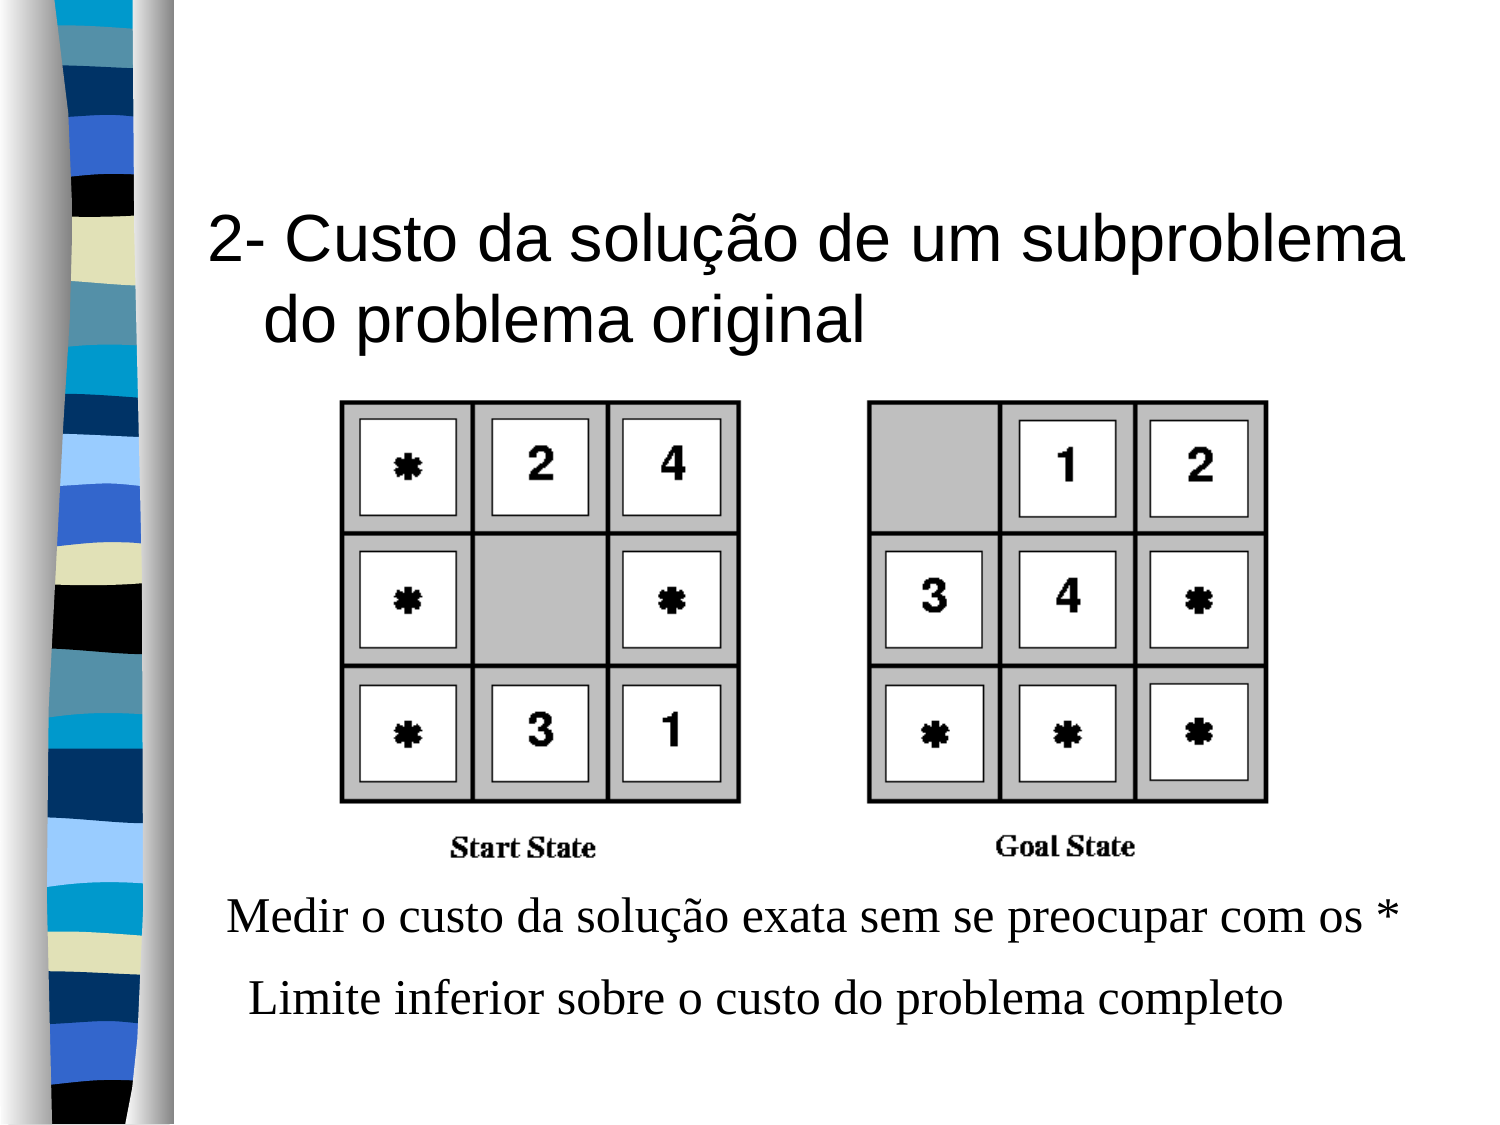

# 2- Custo da solução de um subproblema do problema original
Medir o custo da solução exata sem se preocupar com os *
Limite inferior sobre o custo do problema completo